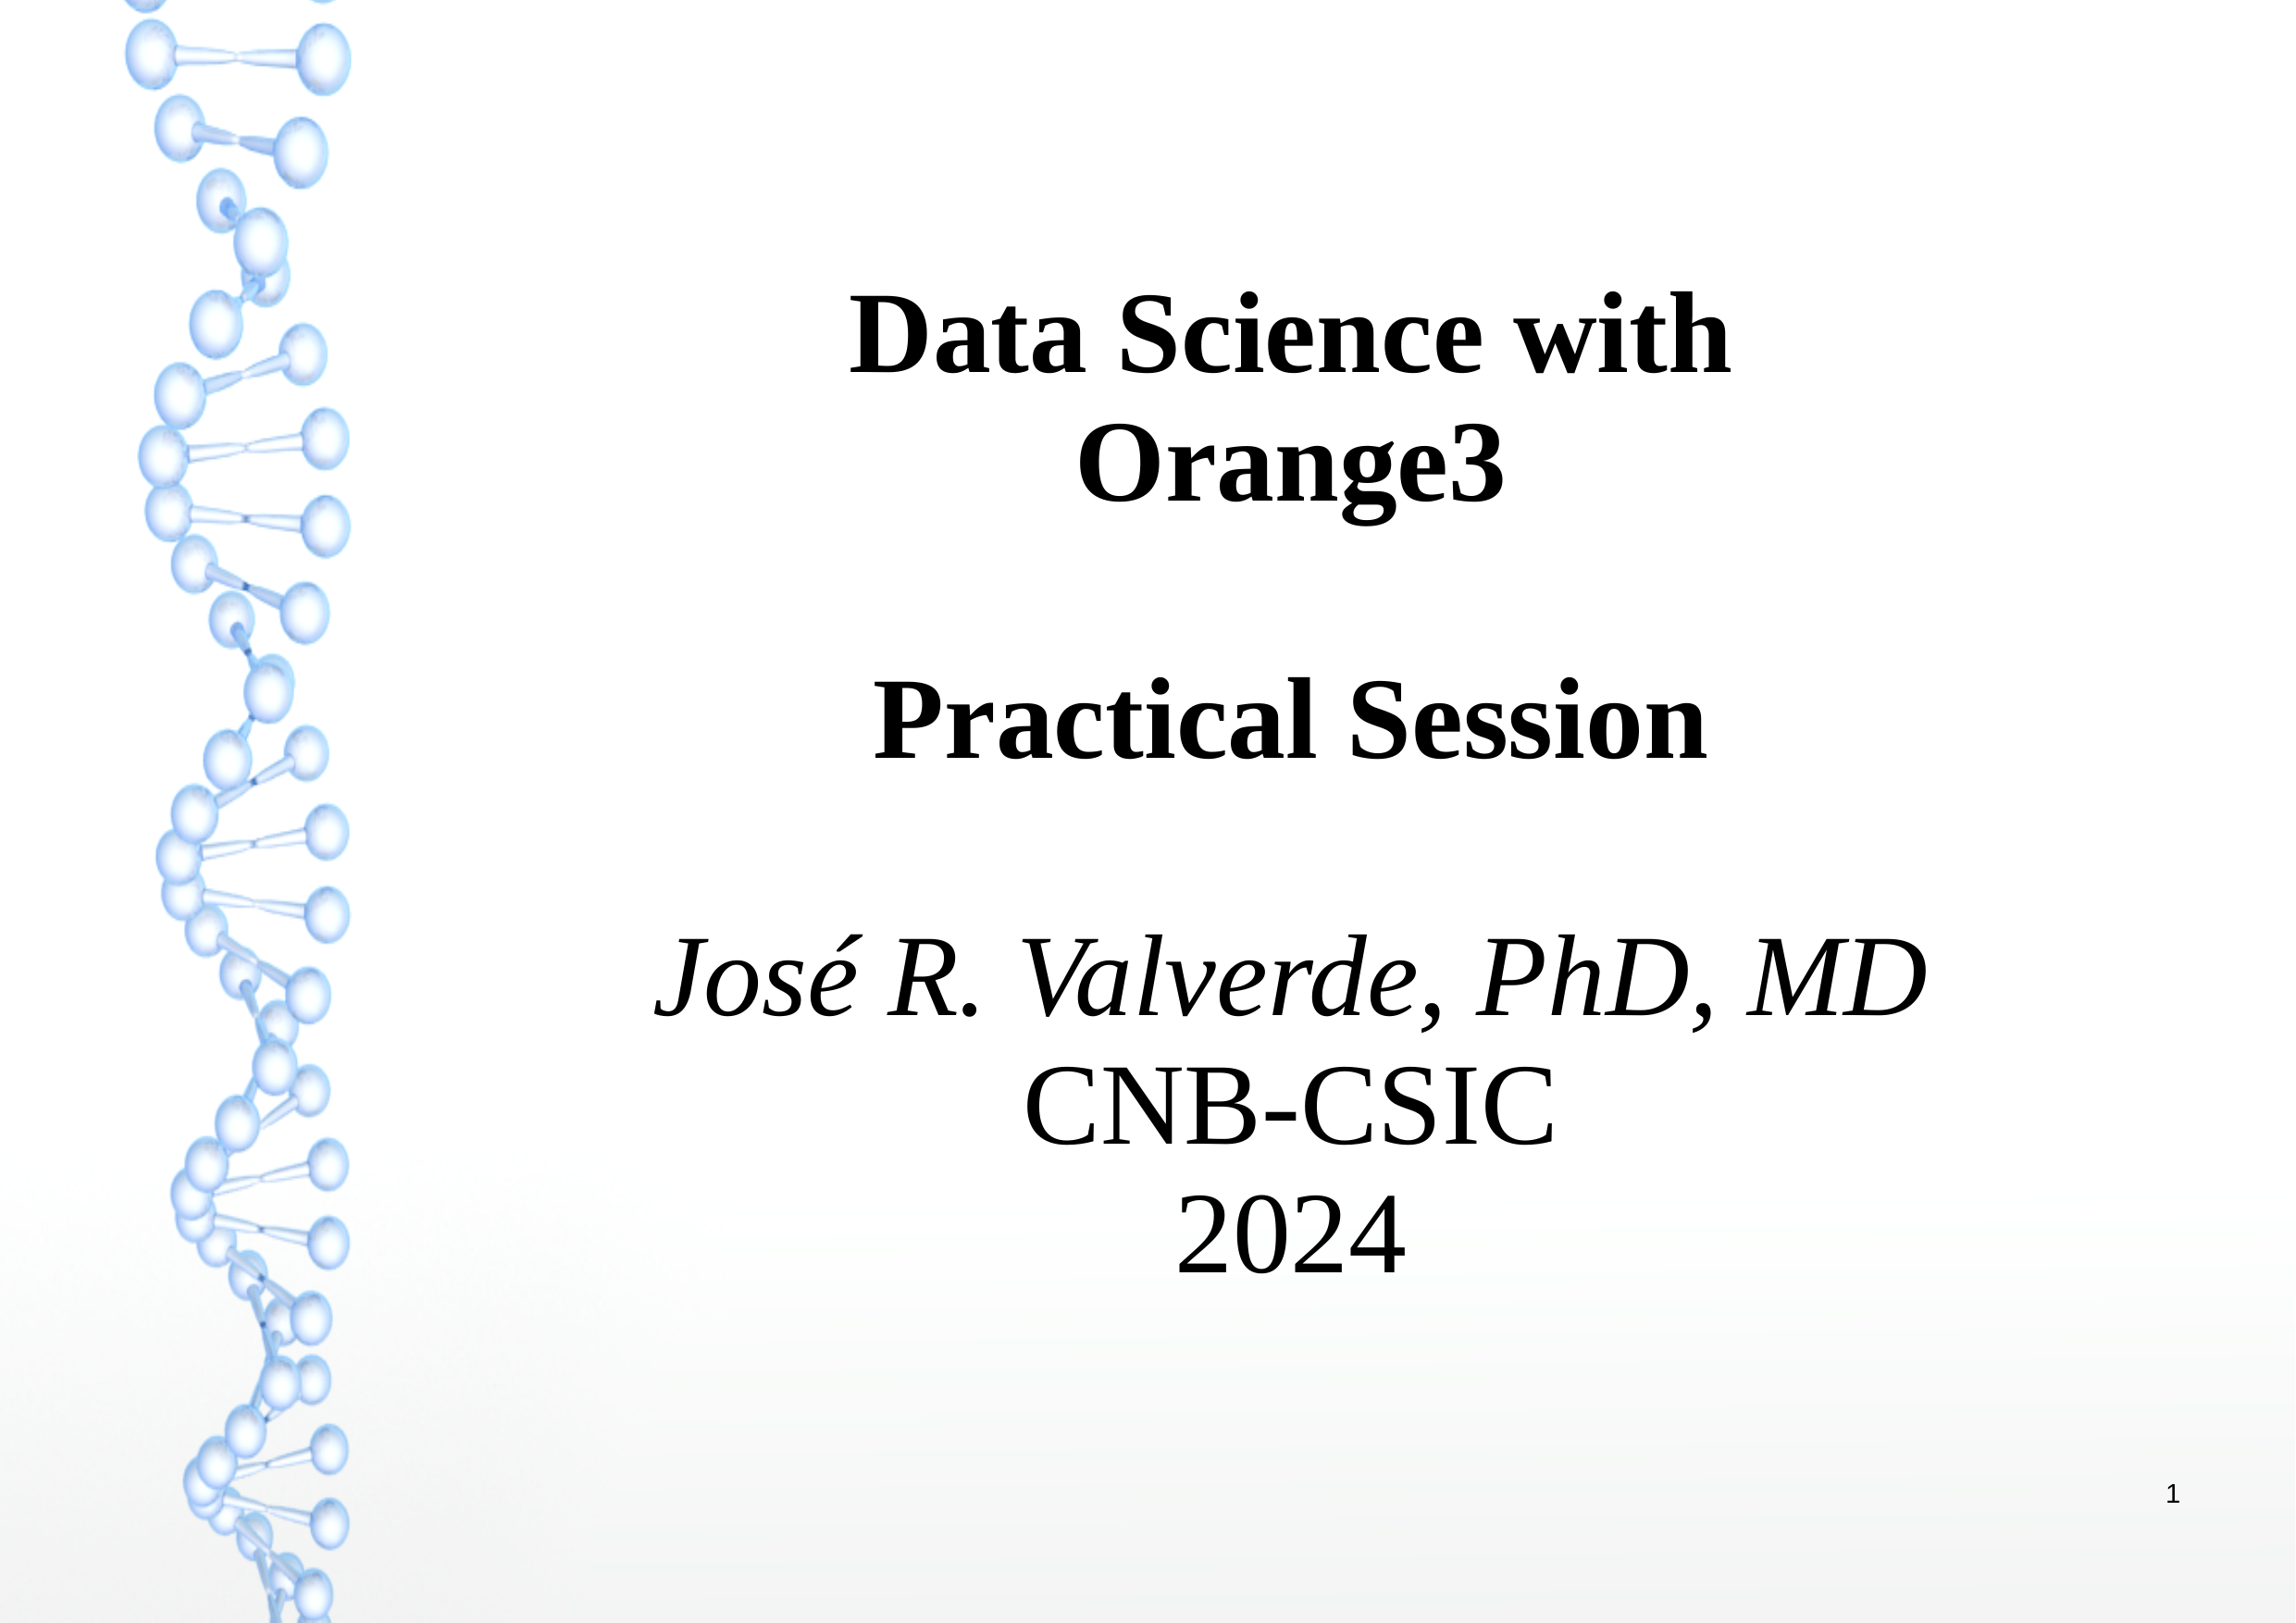

# Data Science with
Orange3
Practical Session
José R. Valverde, PhD, MD
CNB-CSIC
2024
1